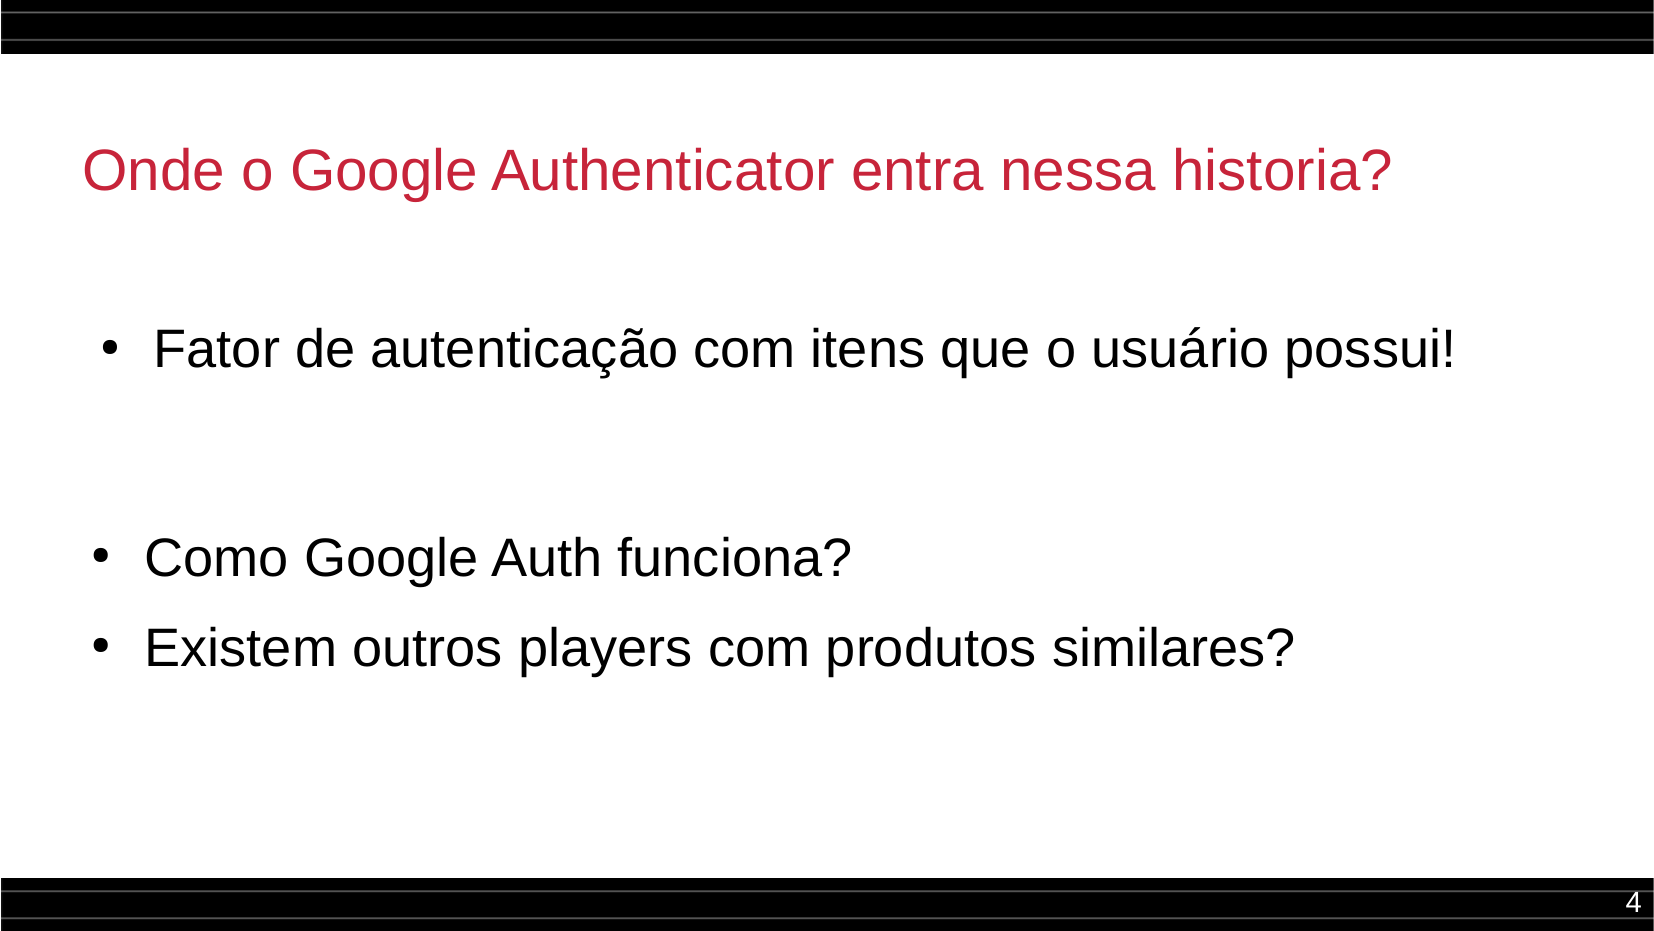

# Onde o Google Authenticator entra nessa historia?
Fator de autenticação com itens que o usuário possui!
Como Google Auth funciona?
Existem outros players com produtos similares?